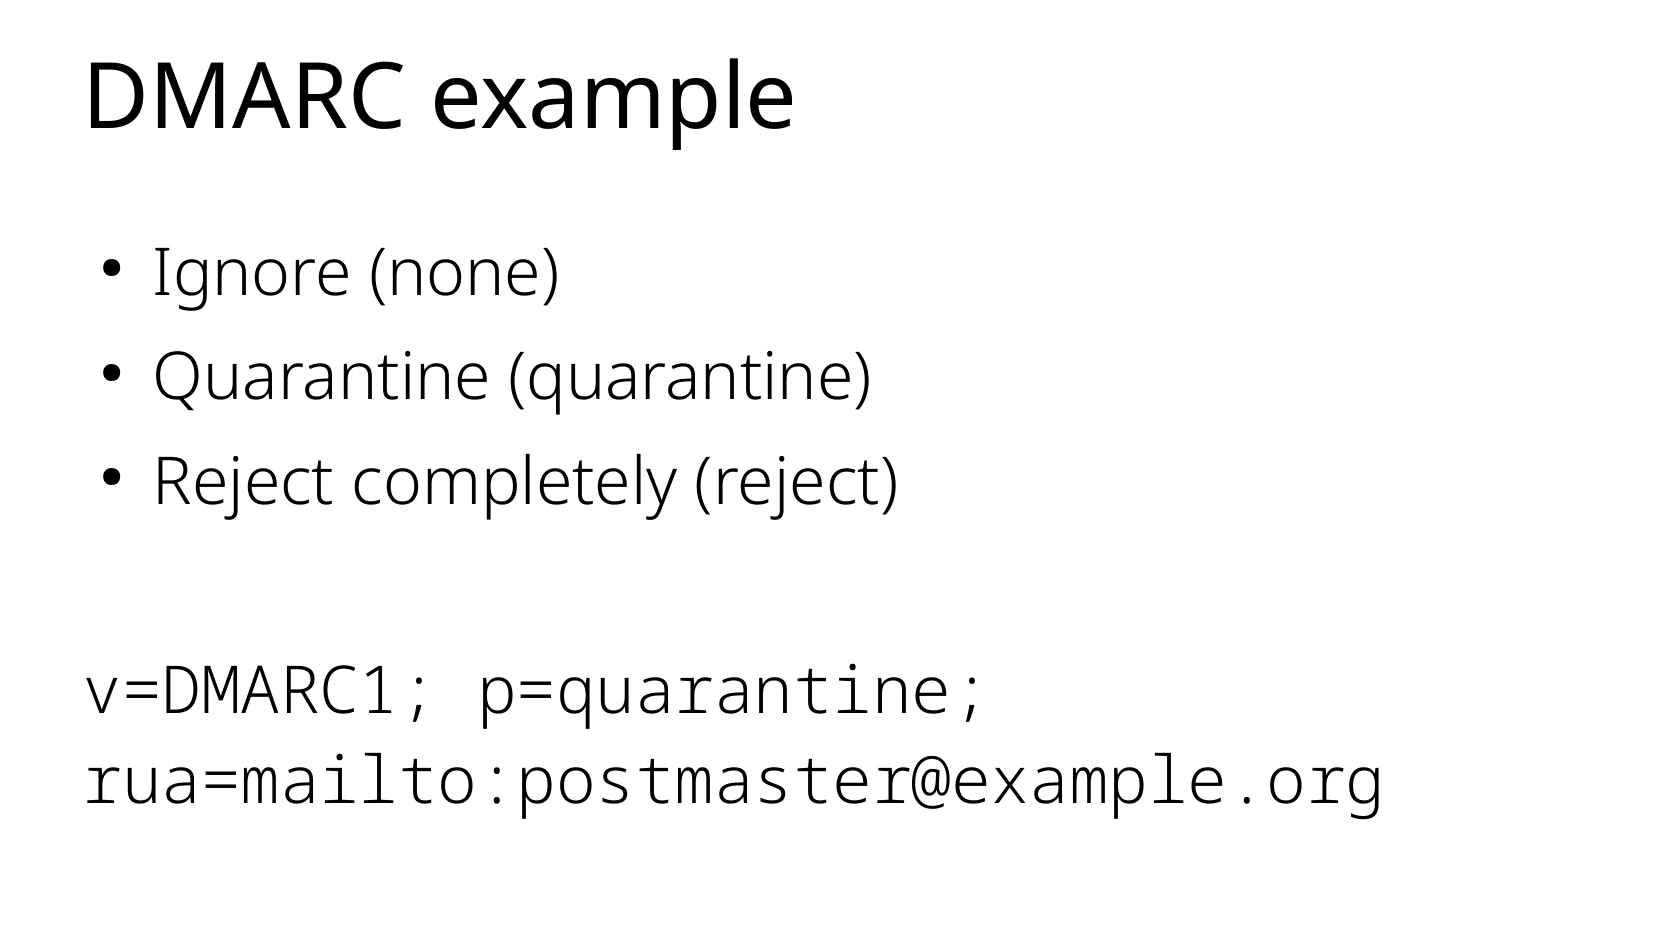

# DMARC example
Ignore (none)
Quarantine (quarantine)
Reject completely (reject)
v=DMARC1; p=quarantine; rua=mailto:postmaster@example.org